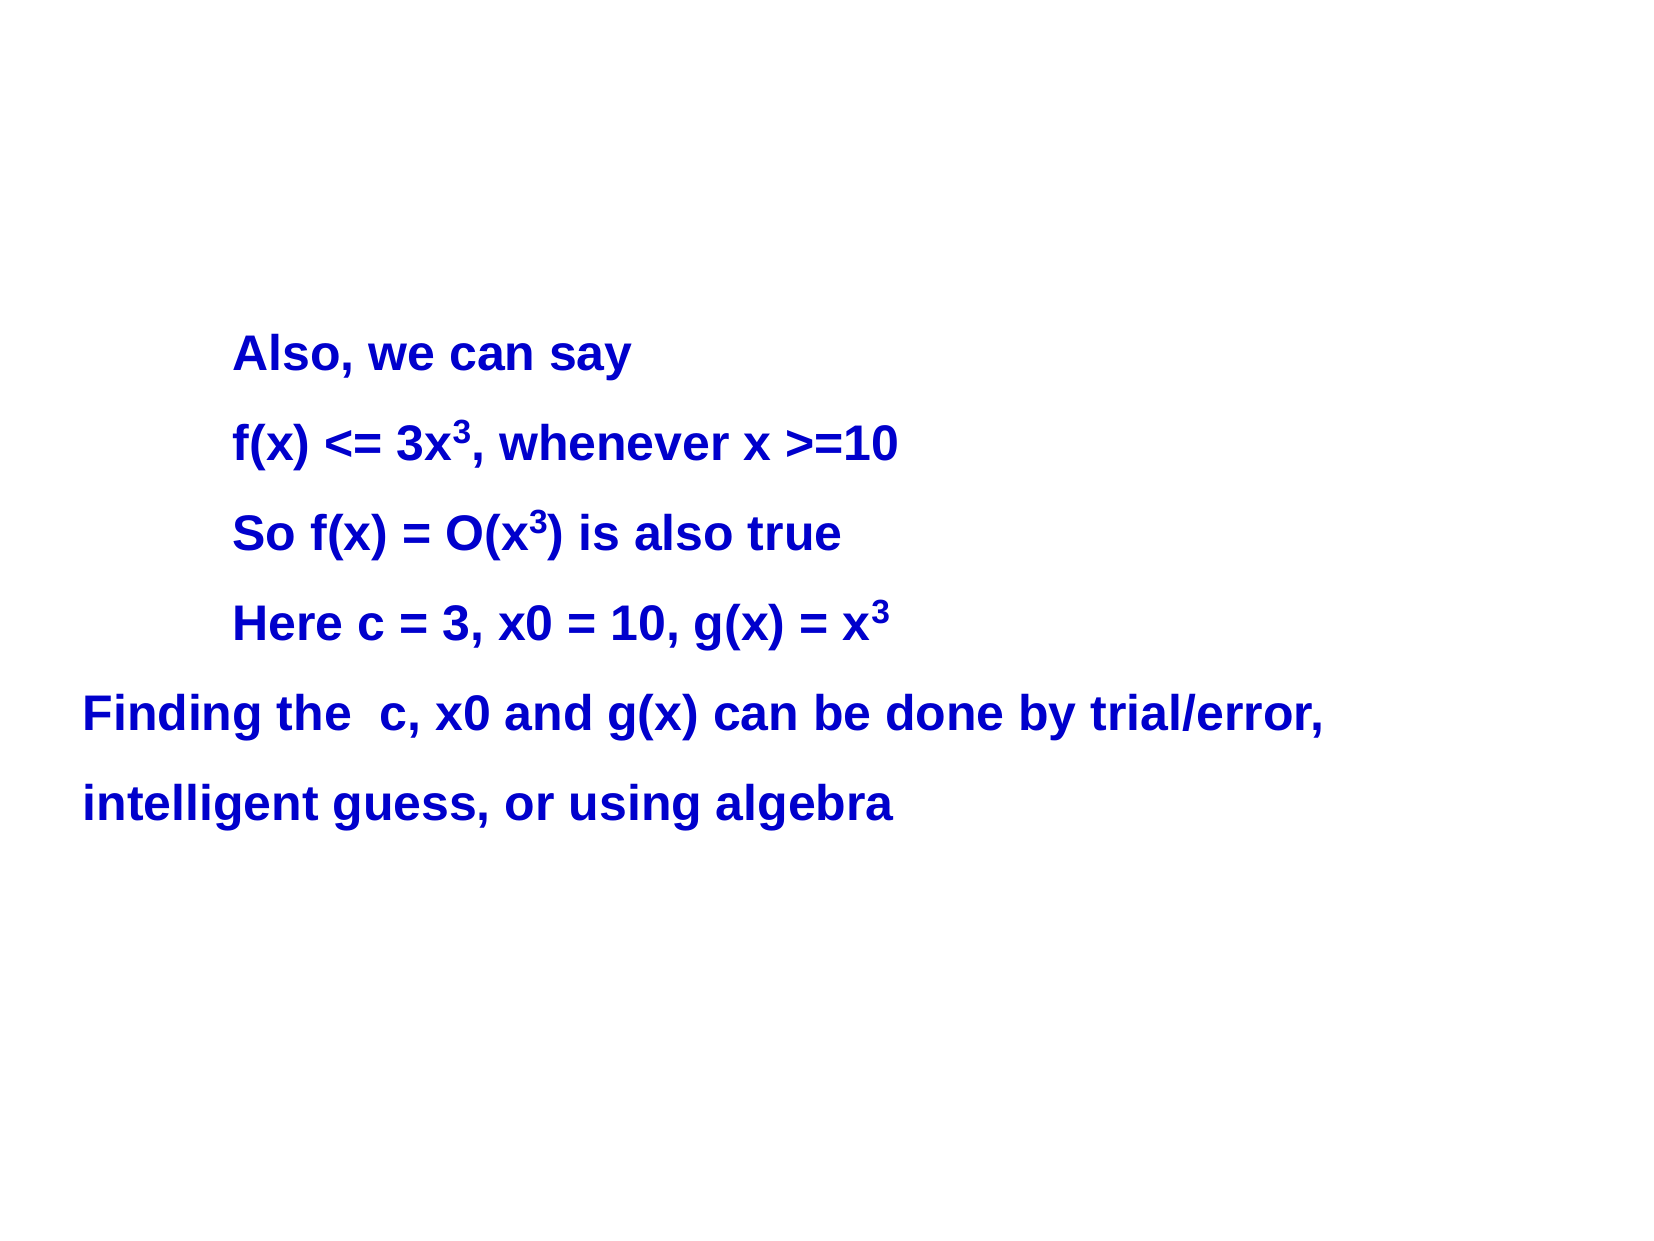

#
Also, we can say
f(x) <= 3x3, whenever x >=10
So f(x) = O(x3) is also true
Here c = 3, x0 = 10, g(x) = x3
Finding the c, x0 and g(x) can be done by trial/error, intelligent guess, or using algebra